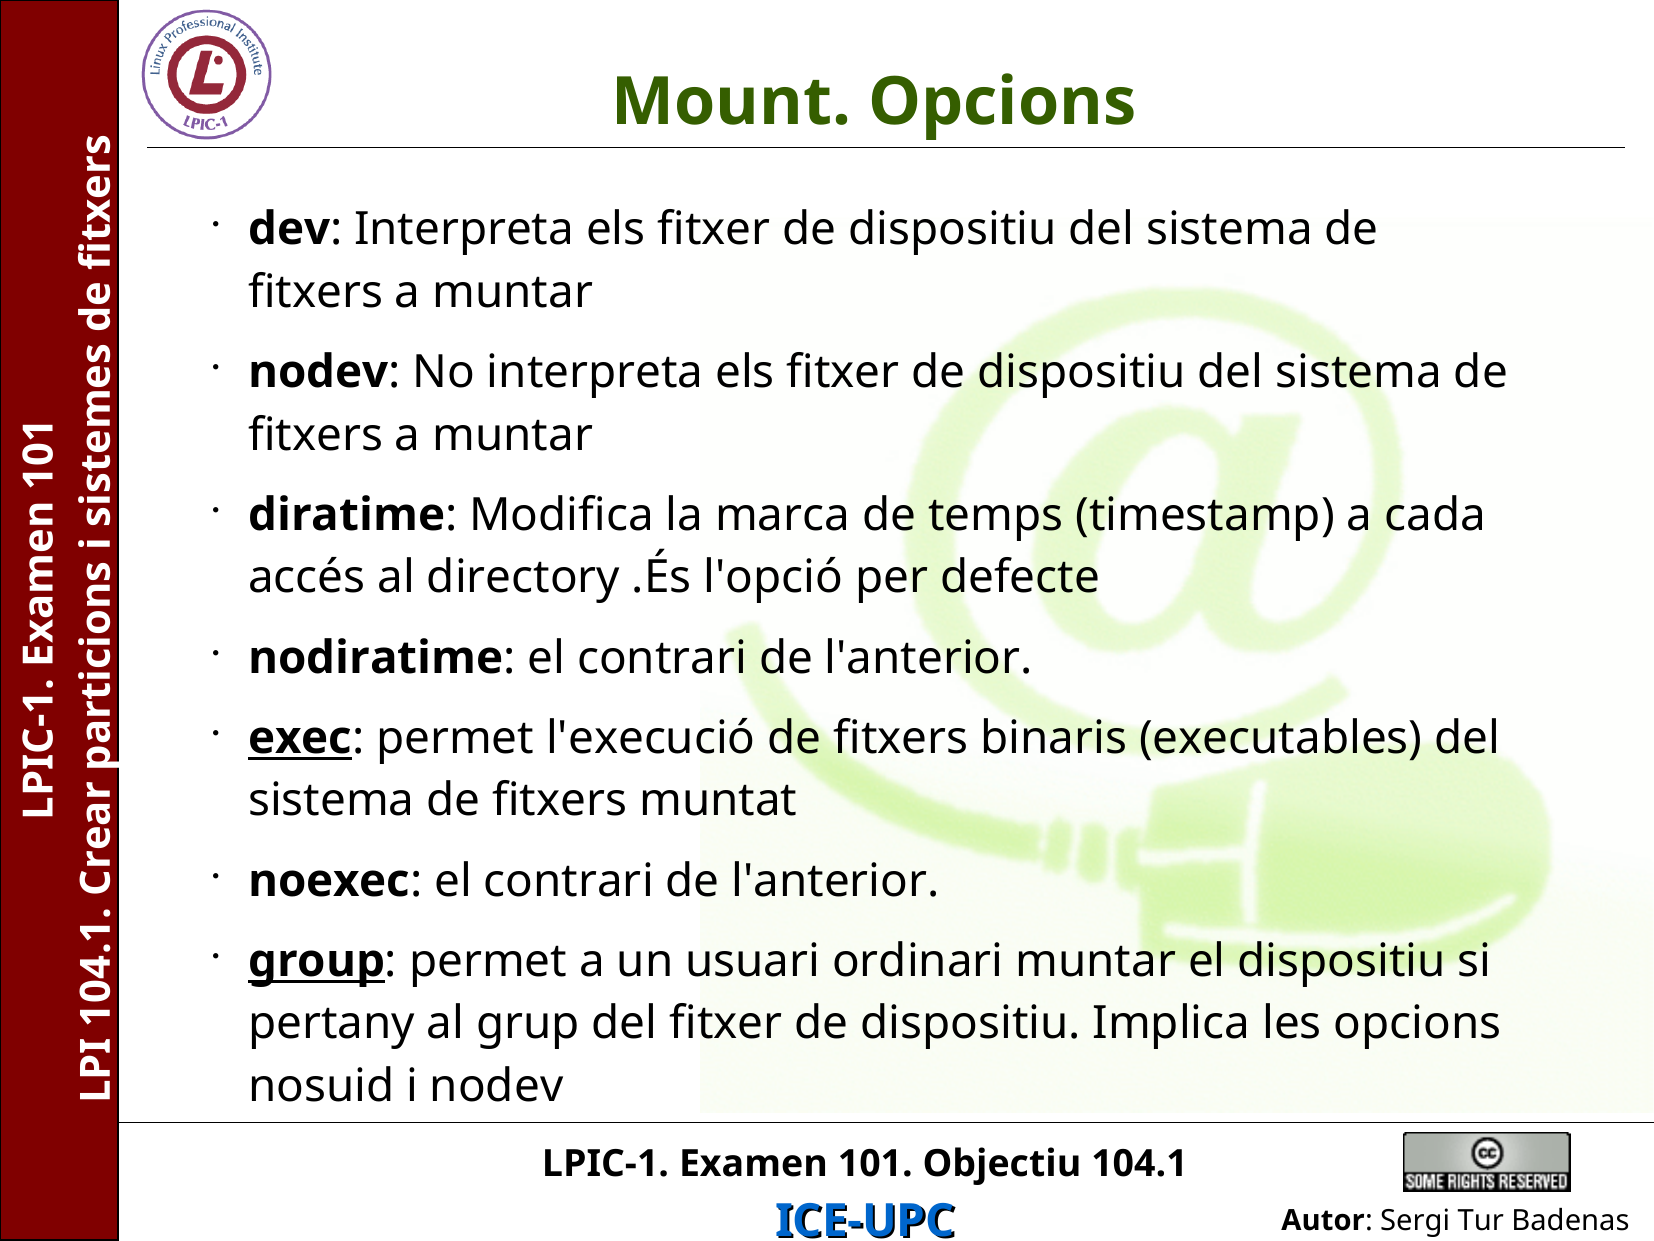

# Mount. Opcions
dev: Interpreta els fitxer de dispositiu del sistema de fitxers a muntar
nodev: No interpreta els fitxer de dispositiu del sistema de fitxers a muntar
diratime: Modifica la marca de temps (timestamp) a cada accés al directory .És l'opció per defecte
nodiratime: el contrari de l'anterior.
exec: permet l'execució de fitxers binaris (executables) del sistema de fitxers muntat
noexec: el contrari de l'anterior.
group: permet a un usuari ordinari muntar el dispositiu si pertany al grup del fitxer de dispositiu. Implica les opcions nosuid i nodev